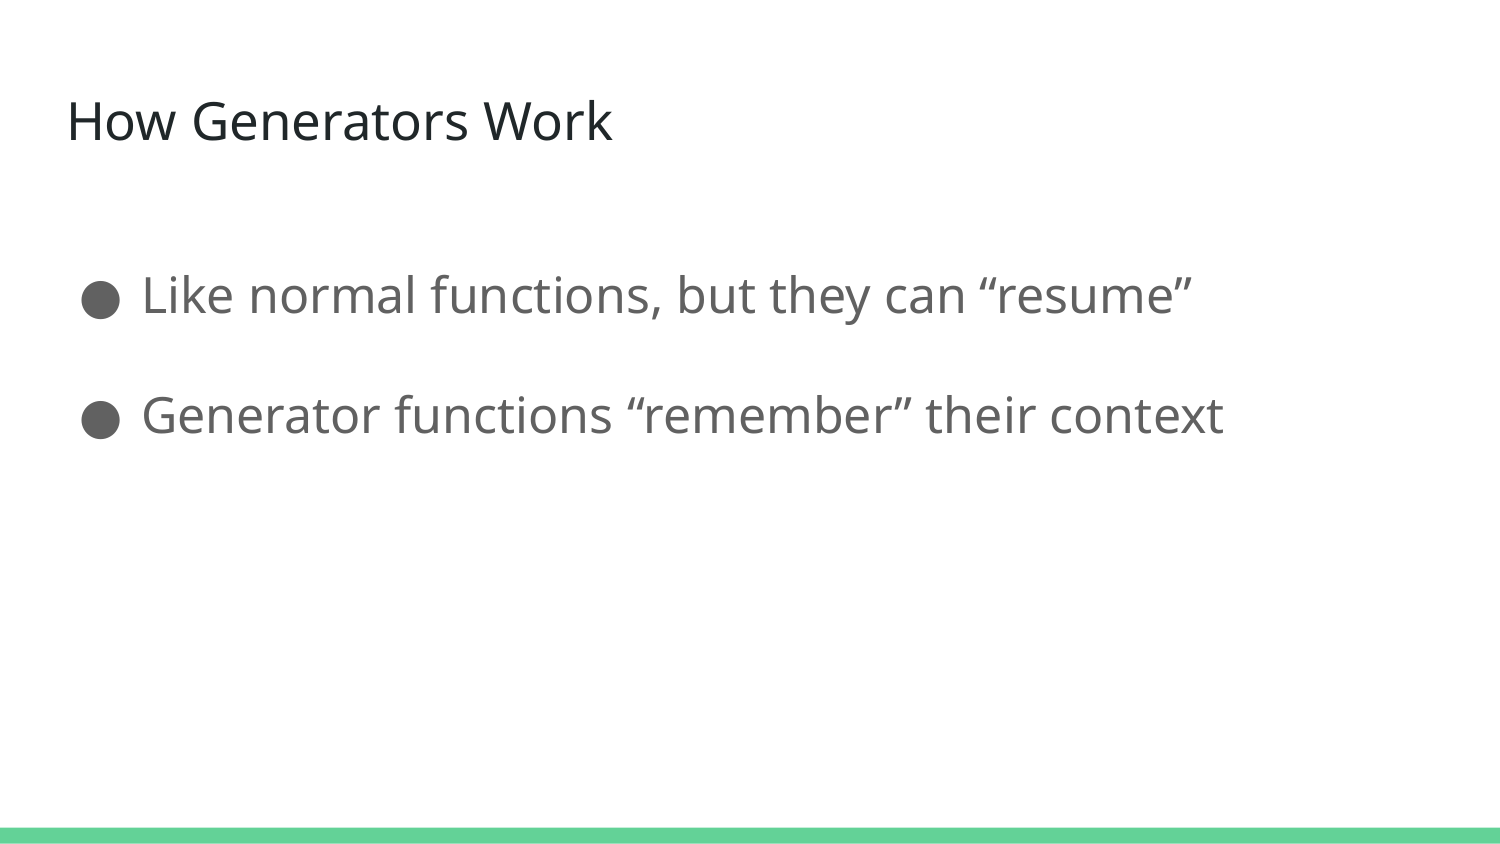

# How Generators Work
Like normal functions, but they can “resume”
Generator functions “remember” their context